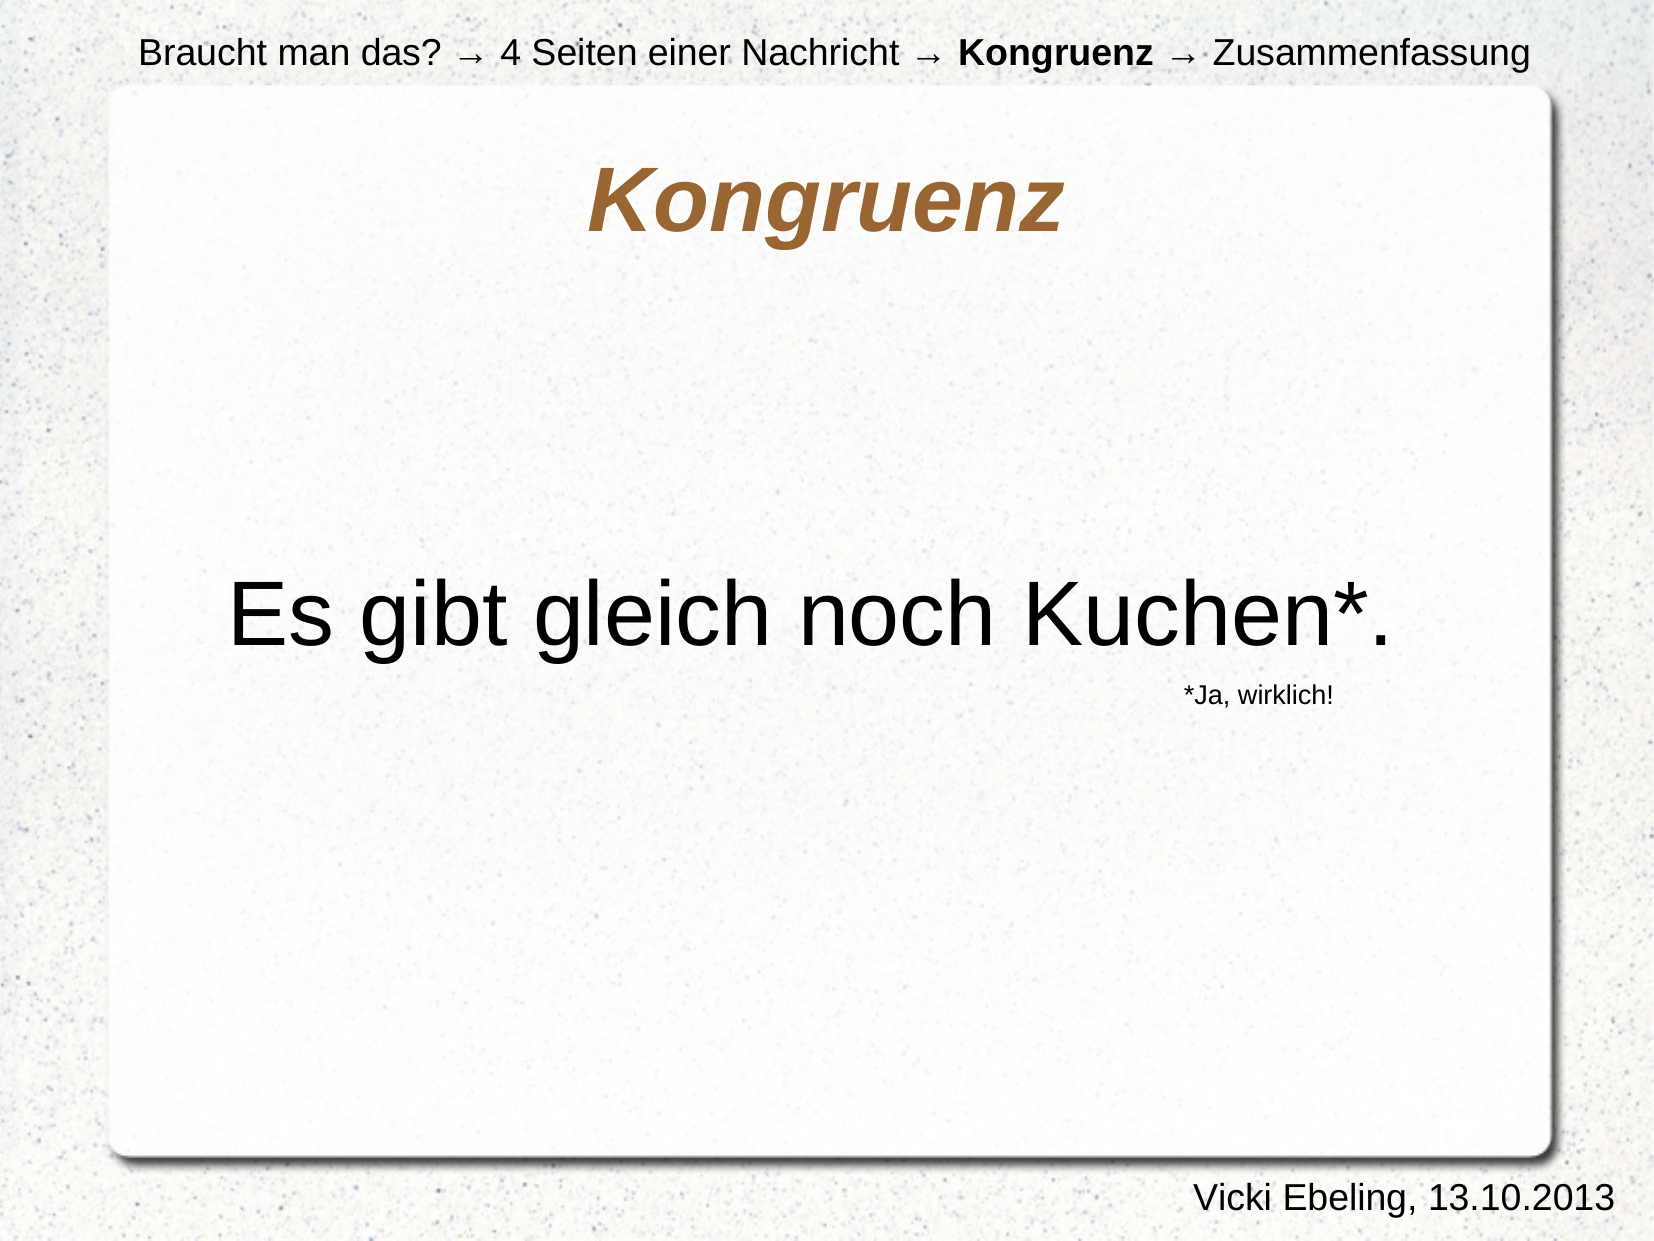

Braucht man das? → 4 Seiten einer Nachricht → Kongruenz → Zusammenfassung
# Kongruenz
Es gibt gleich noch Kuchen*.
*Ja, wirklich!
Vicki Ebeling, 13.10.2013